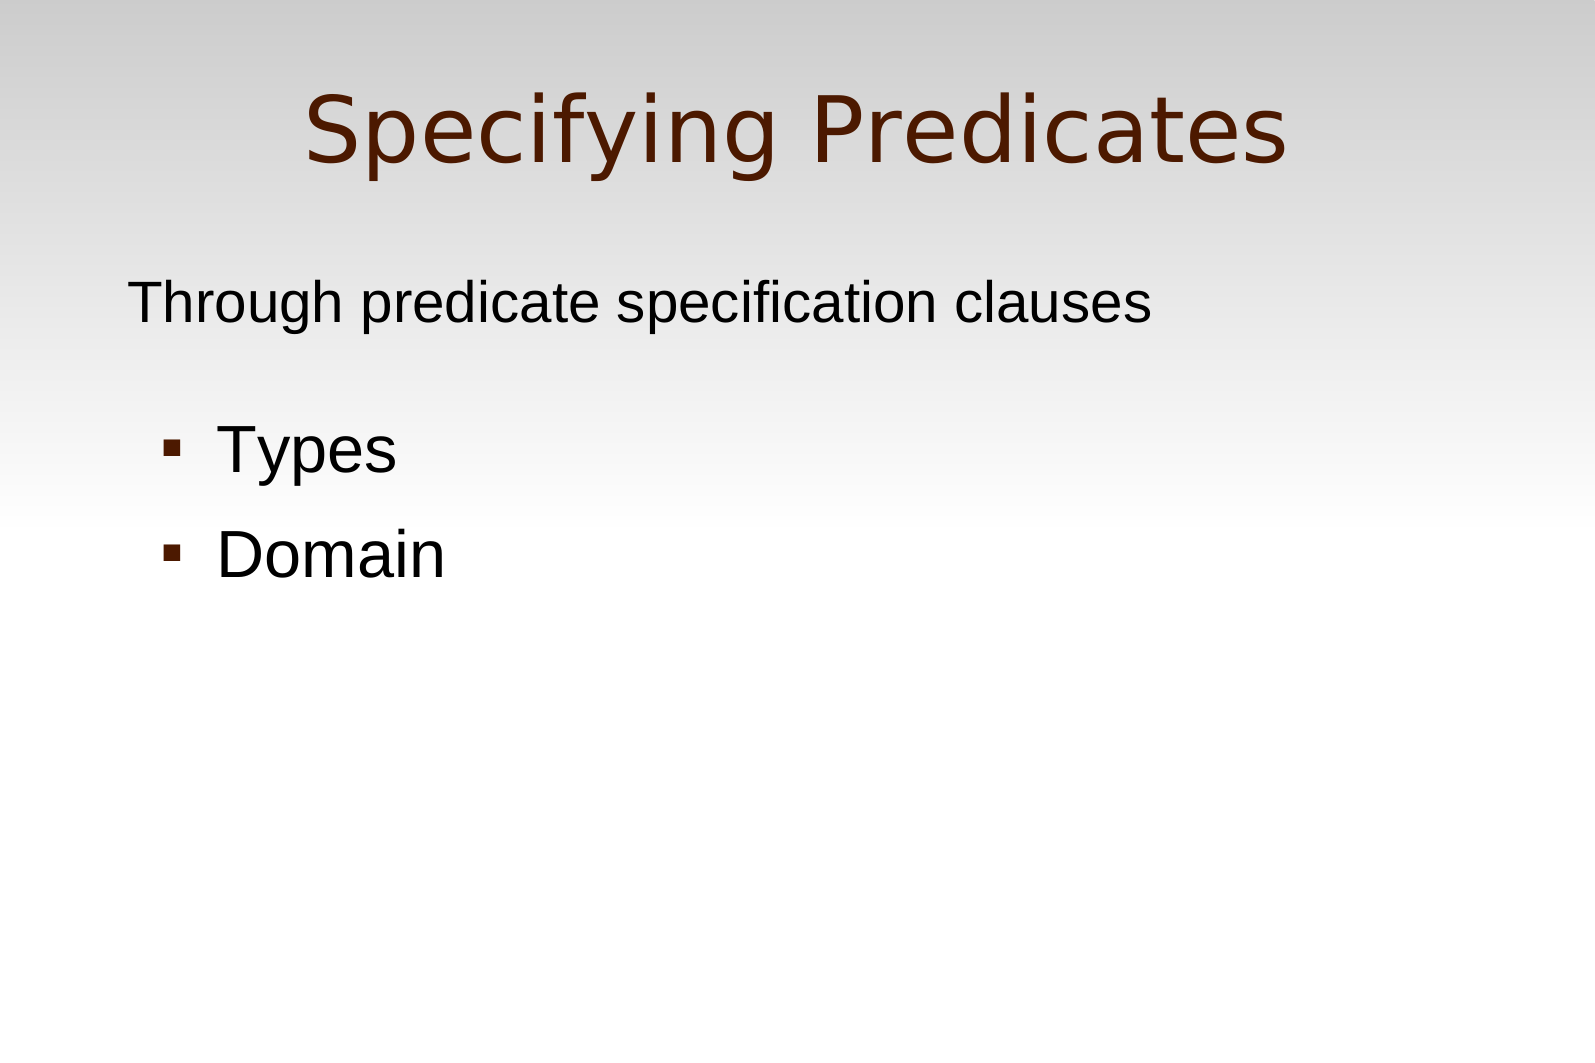

# Specifying Predicates
Through predicate specification clauses
Types
Domain